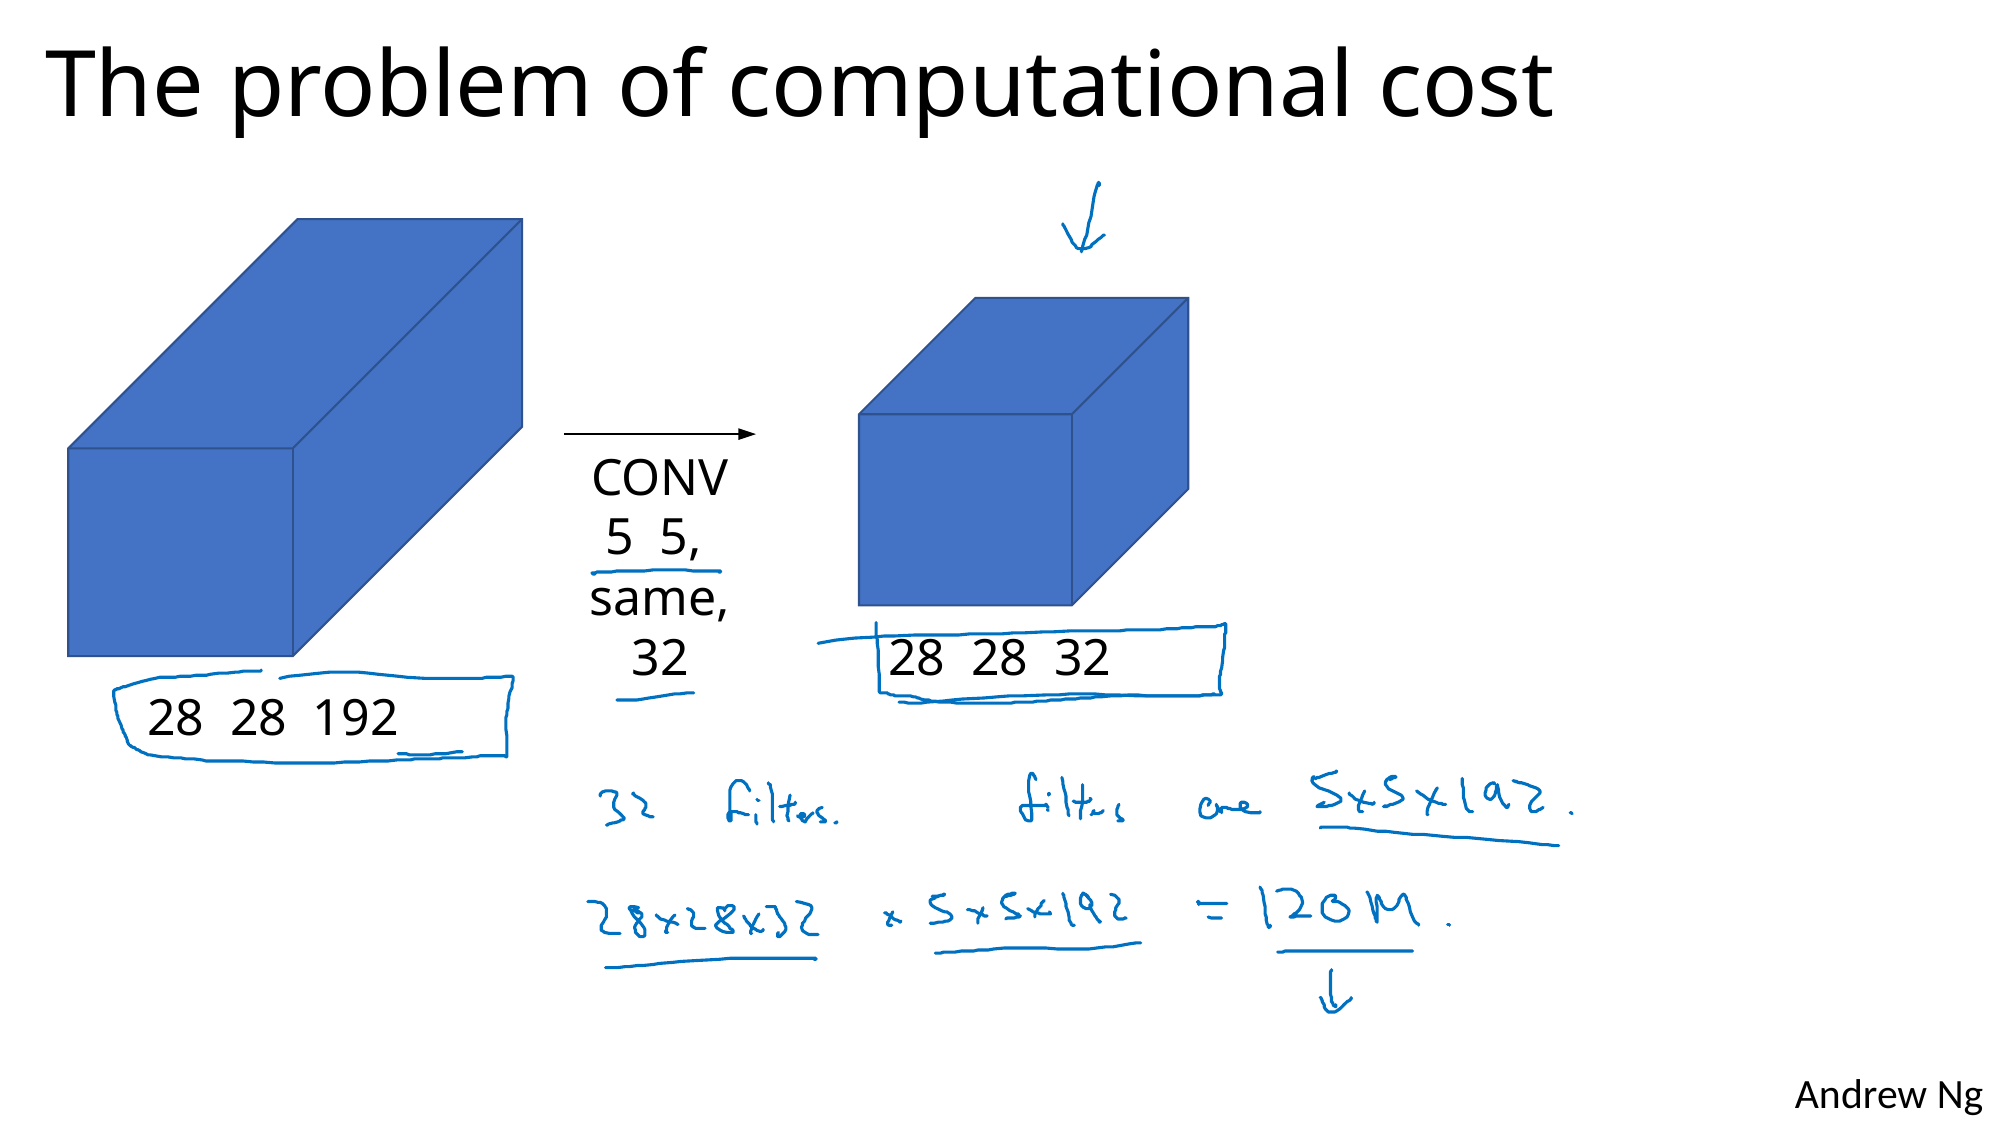

# The problem of computational cost
CONV
5 5,
same,
32
28 28 32
28 28 192